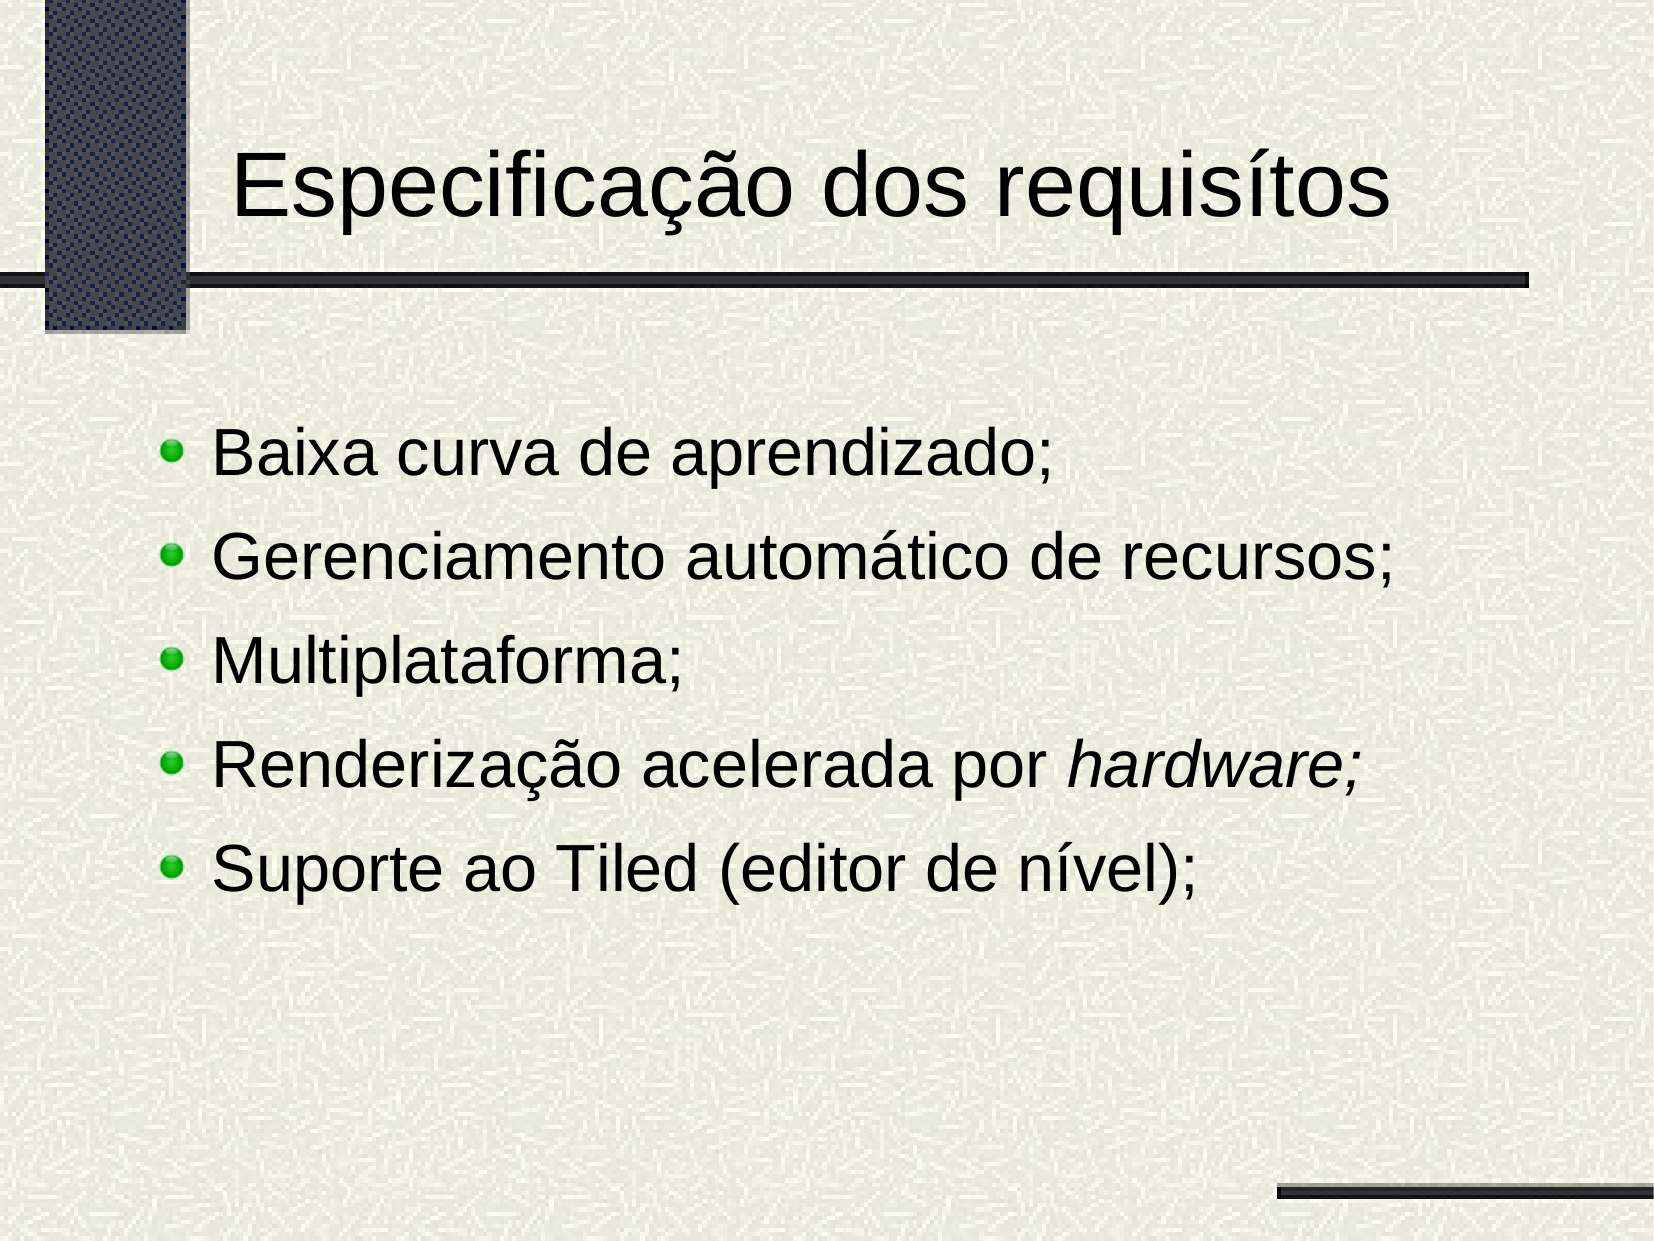

Especificação dos requisítos
Baixa curva de aprendizado;
Gerenciamento automático de recursos;
Multiplataforma;
Renderização acelerada por hardware;
Suporte ao Tiled (editor de nível);